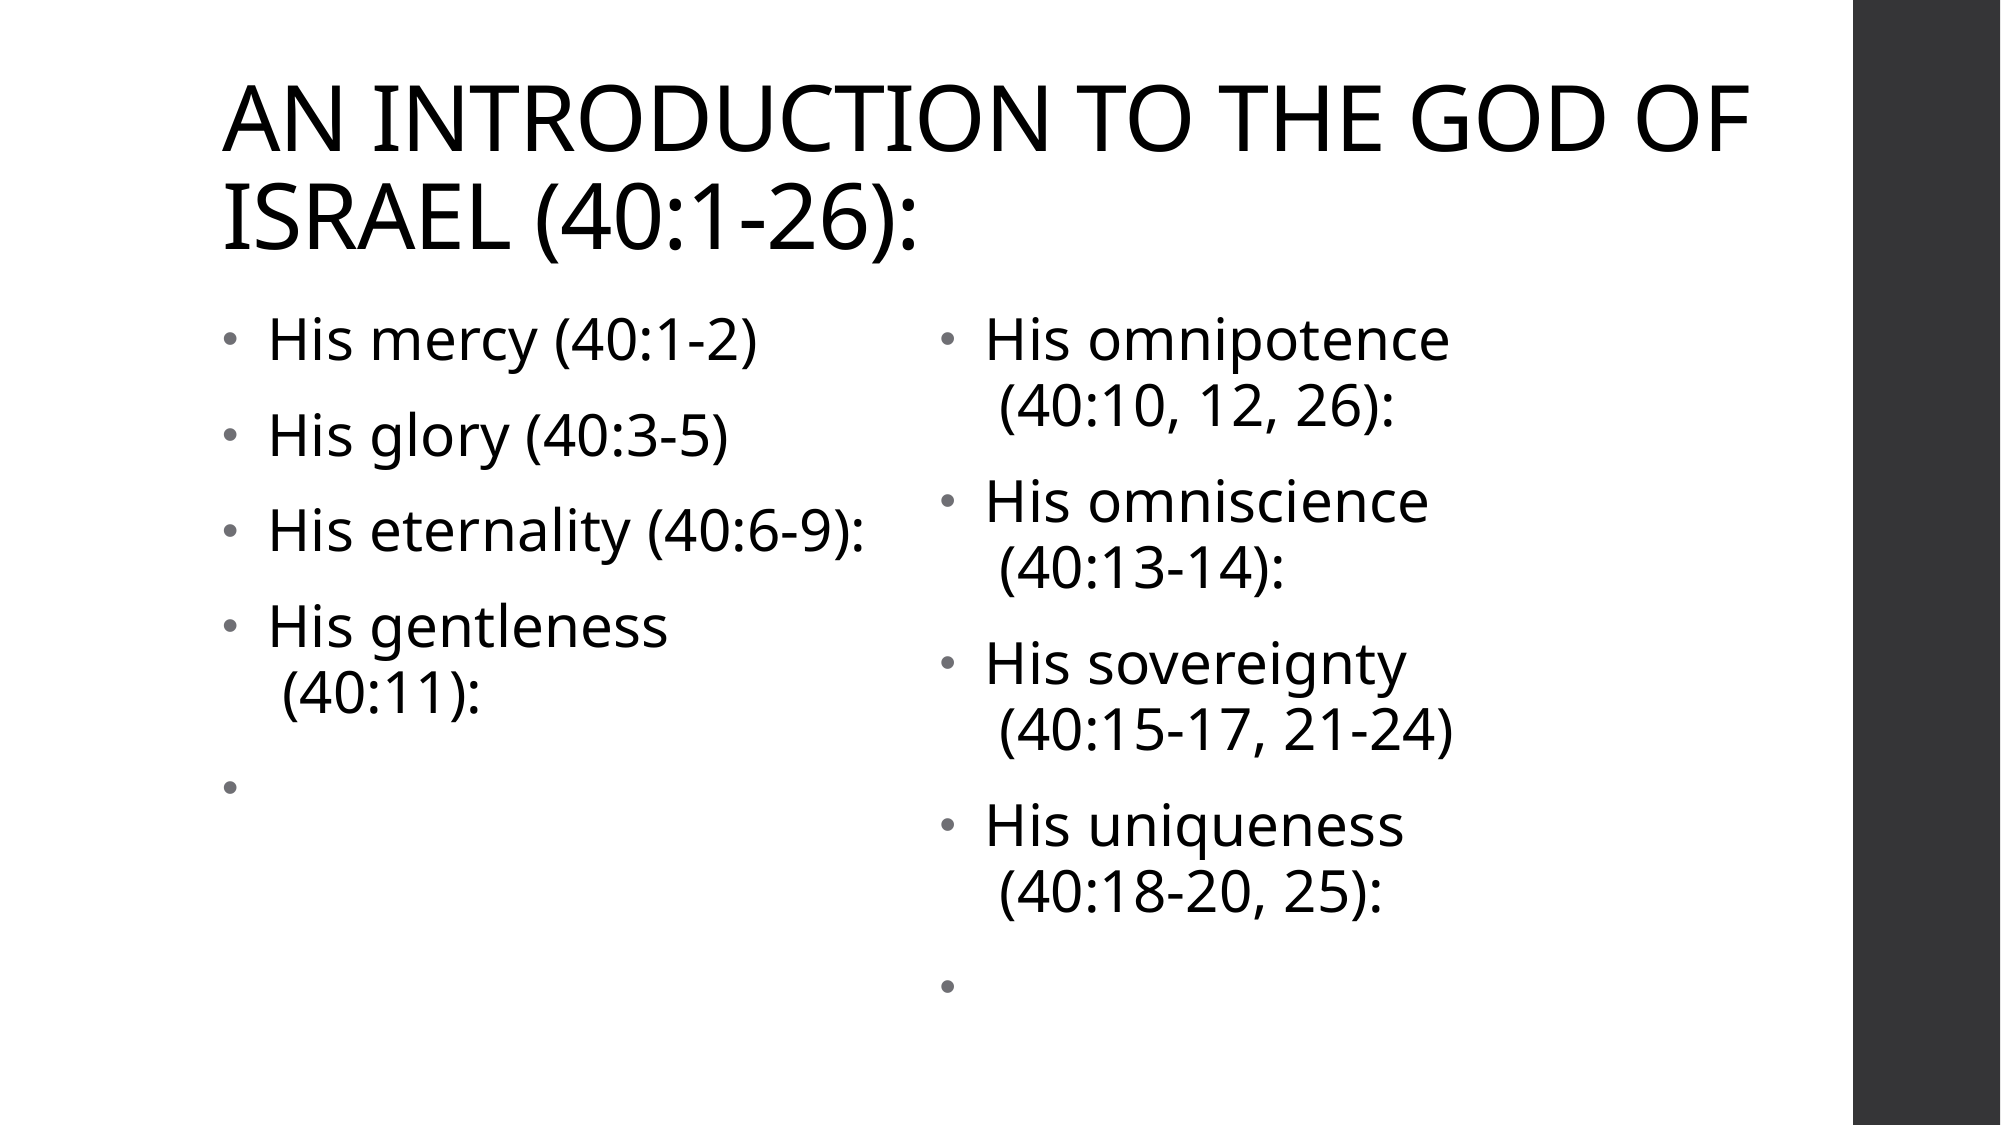

# AN INTRODUCTION TO THE GOD OF ISRAEL (40:1-26):
 His mercy (40:1-2)
 His glory (40:3-5)
 His eternality (40:6-9):
 His gentleness (40:11):
 His omnipotence (40:10, 12, 26):
 His omniscience (40:13-14):
 His sovereignty (40:15-17, 21-24)
 His uniqueness (40:18-20, 25):